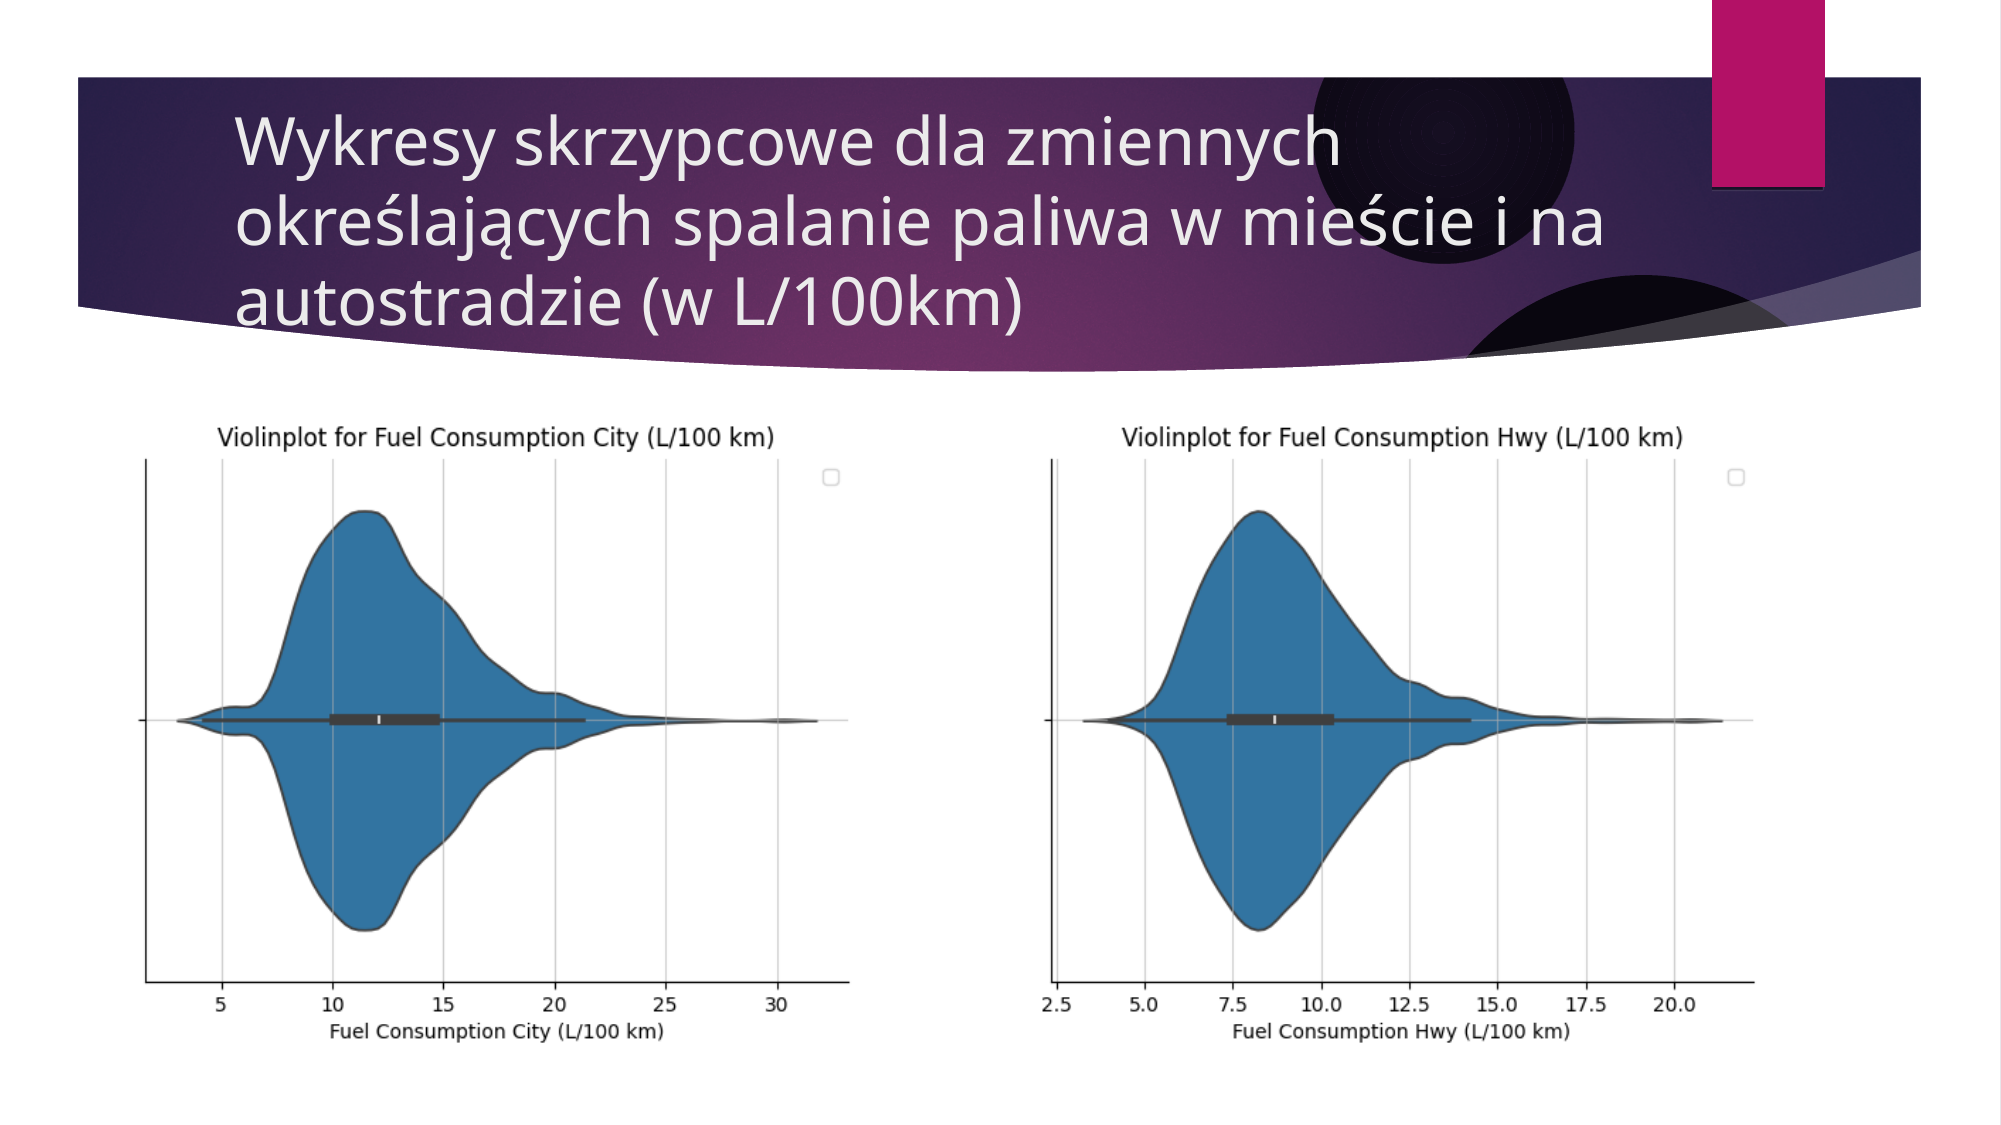

# Wykresy skrzypcowe dla zmiennych określających spalanie paliwa w mieście i na autostradzie (w L/100km)